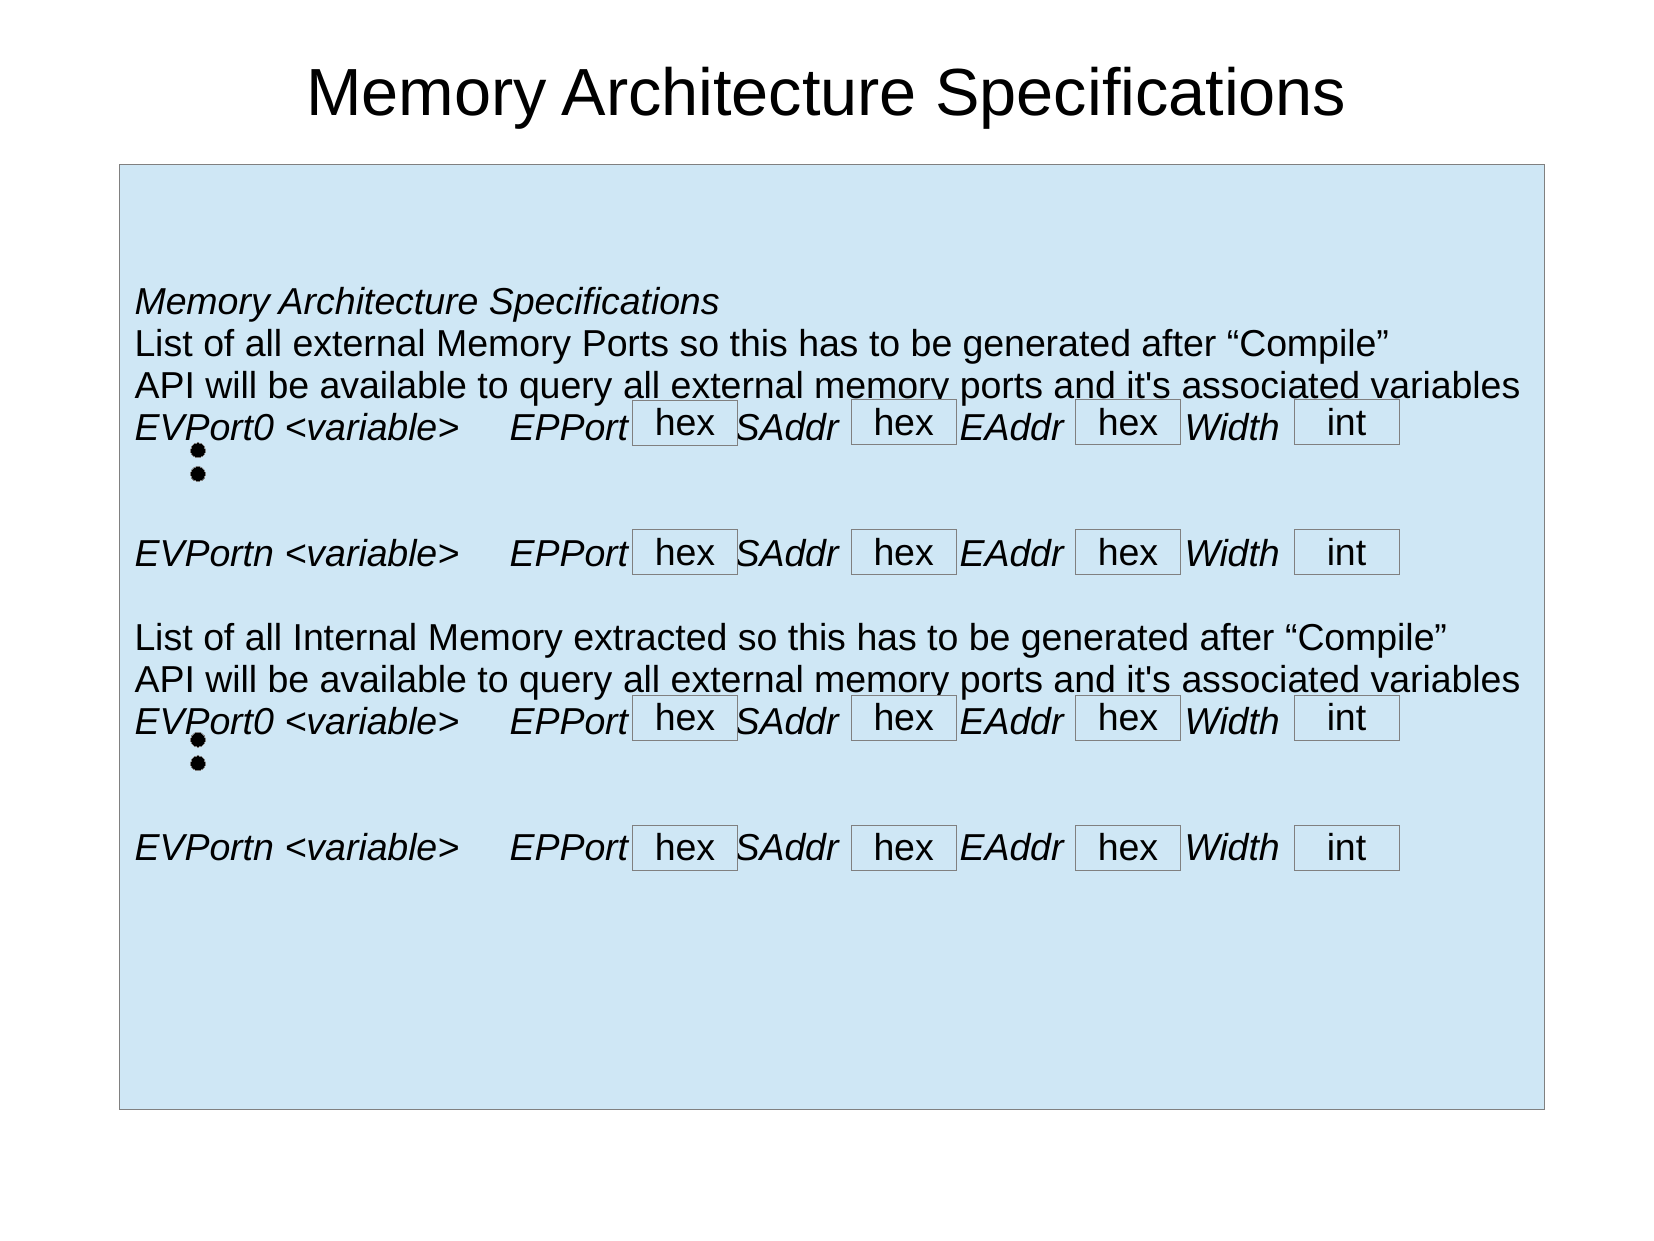

# Memory Architecture Specifications
Memory Architecture Specifications
List of all external Memory Ports so this has to be generated after “Compile”
API will be available to query all external memory ports and it's associated variables
EVPort0	<variable>	EPPort		SAddr	 	EAddr		Width
EVPortn	<variable>	EPPort		SAddr	 	EAddr		Width
List of all Internal Memory extracted so this has to be generated after “Compile”
API will be available to query all external memory ports and it's associated variables
EVPort0	<variable>	EPPort		SAddr	 	EAddr		Width
EVPortn	<variable>	EPPort		SAddr	 	EAddr		Width
hex
hex
int
hex
hex
hex
int
hex
hex
hex
int
hex
hex
hex
int
hex